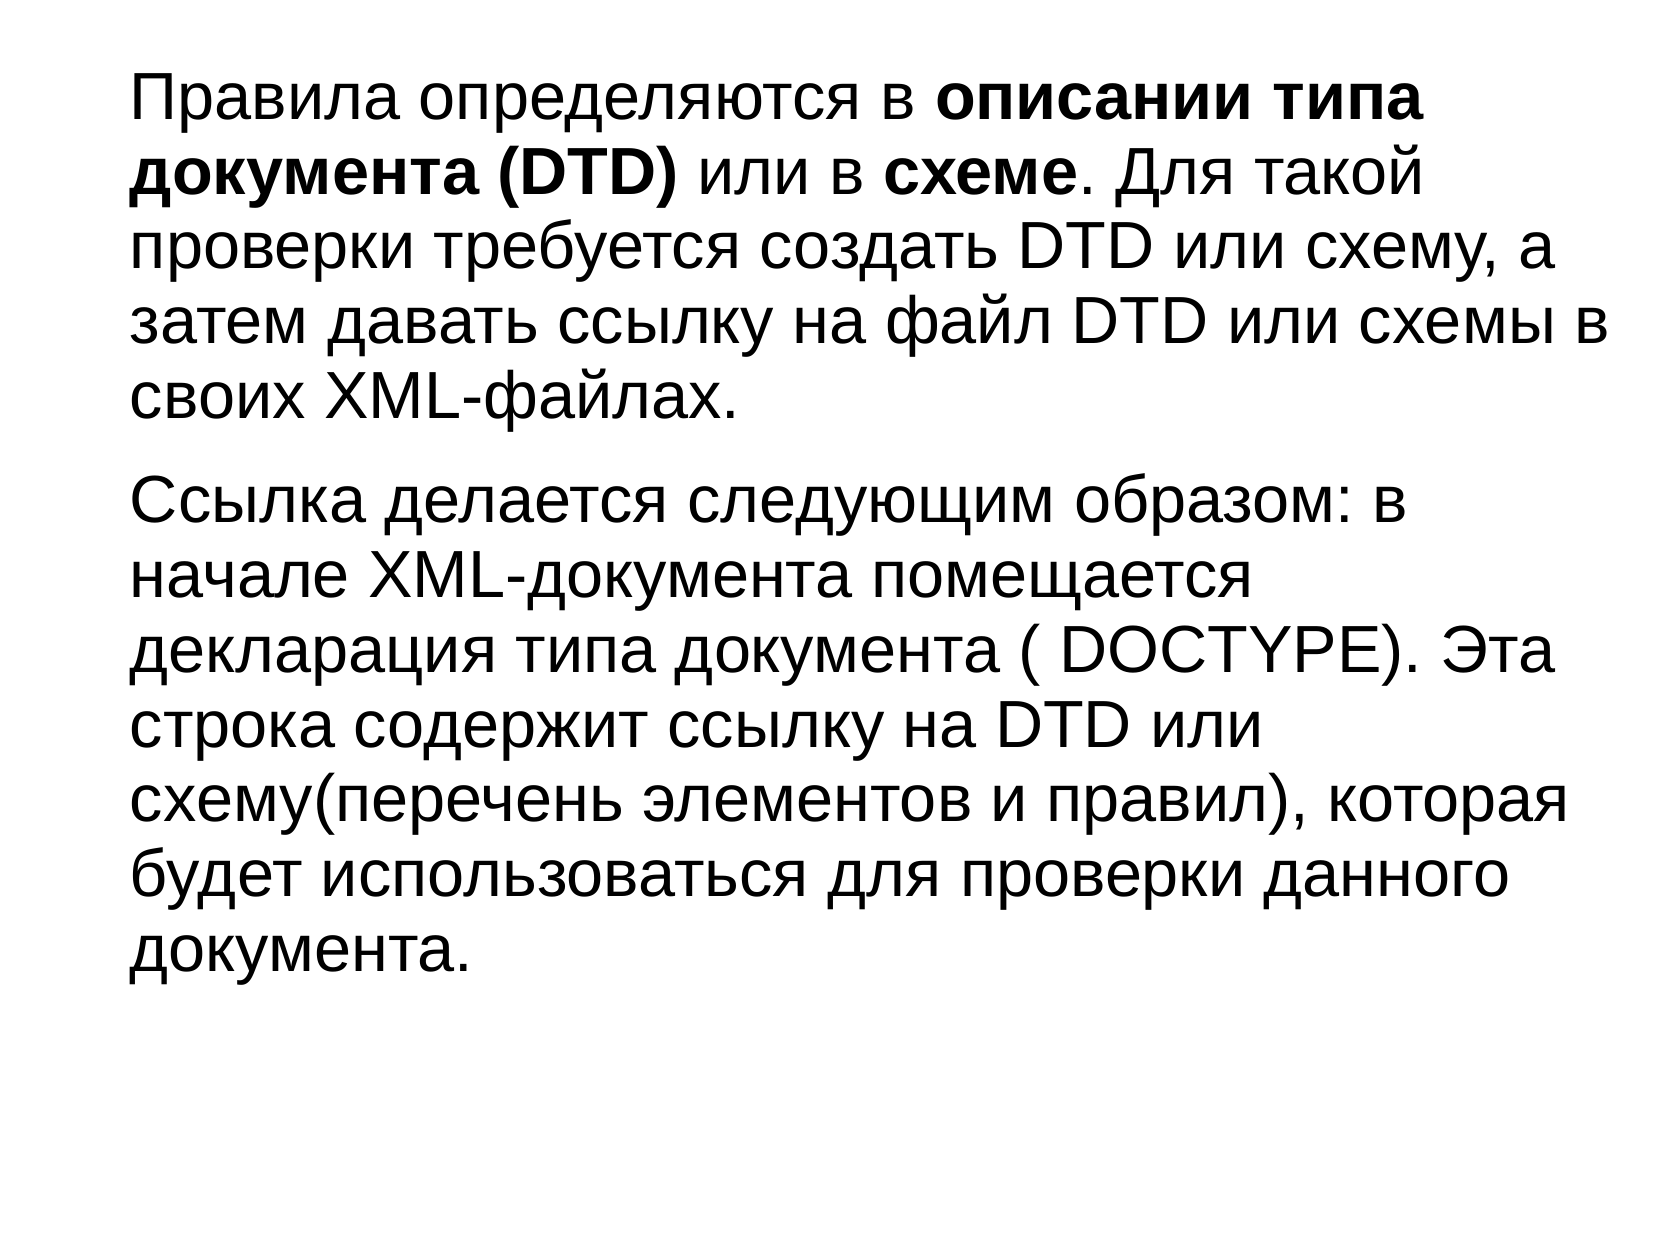

# Правила определяются в описании типа документа (DTD) или в схеме. Для такой проверки требуется создать DTD или схему, а затем давать ссылку на файл DTD или схемы в своих XML-файлах.
Ссылка делается следующим образом: в начале XML-документа помещается декларация типа документа ( DOCTYPE). Эта строка содержит ссылку на DTD или схему(перечень элементов и правил), которая будет использоваться для проверки данного документа.